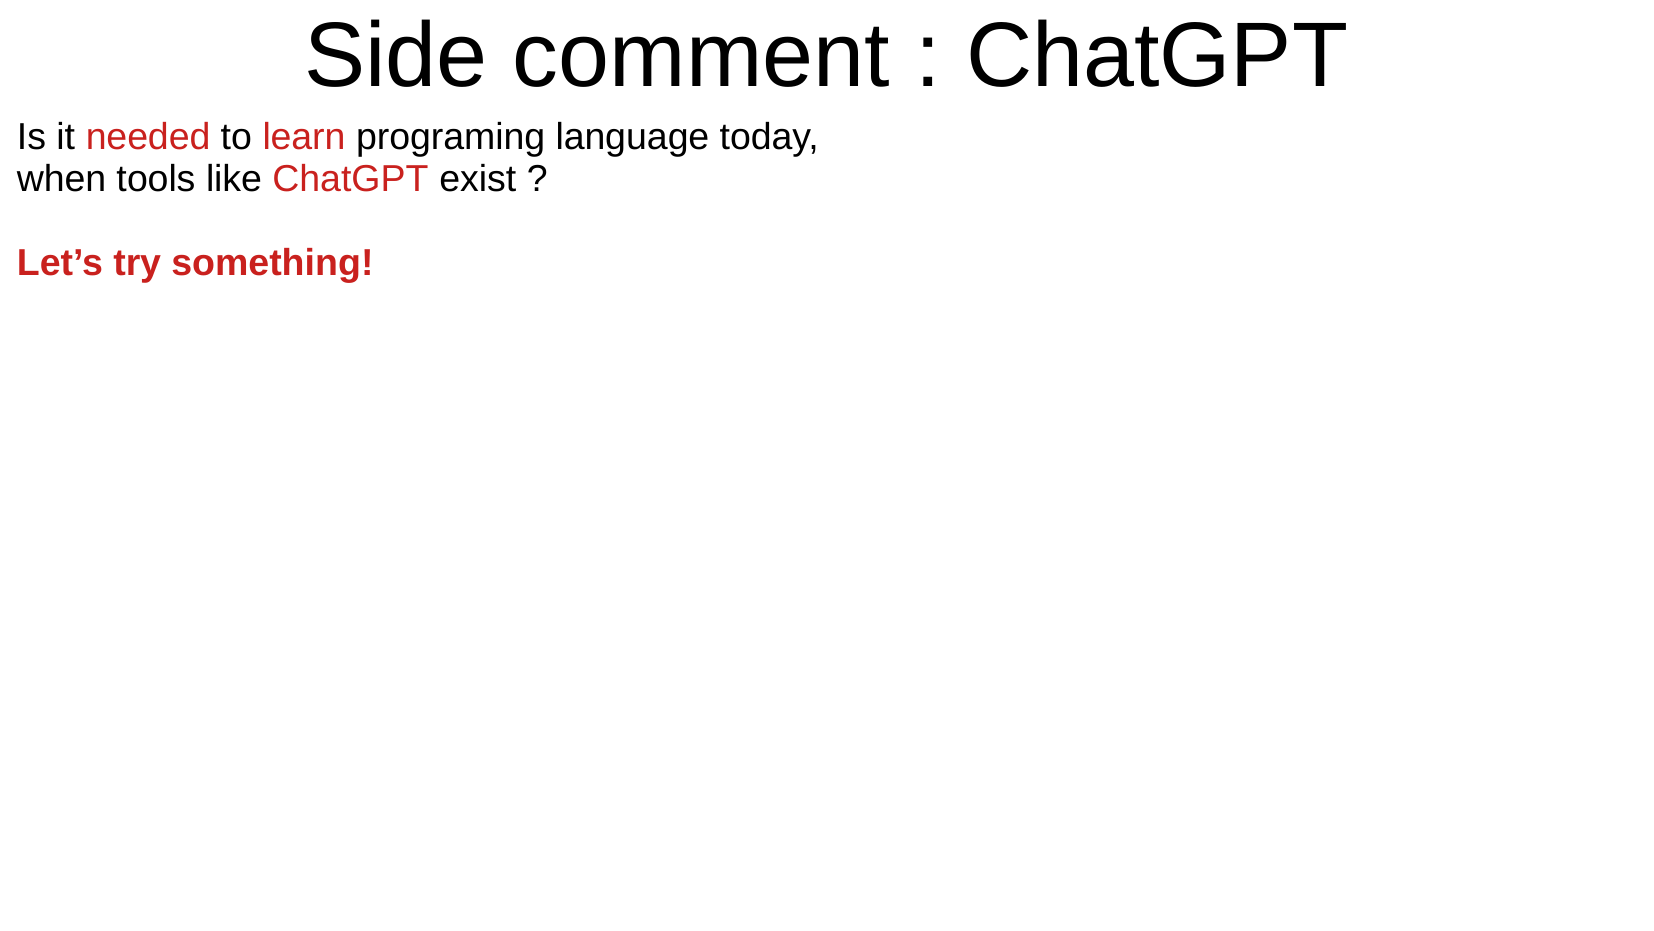

# Side comment : ChatGPT
Is it needed to learn programing language today, when tools like ChatGPT exist ?
Let’s try something!